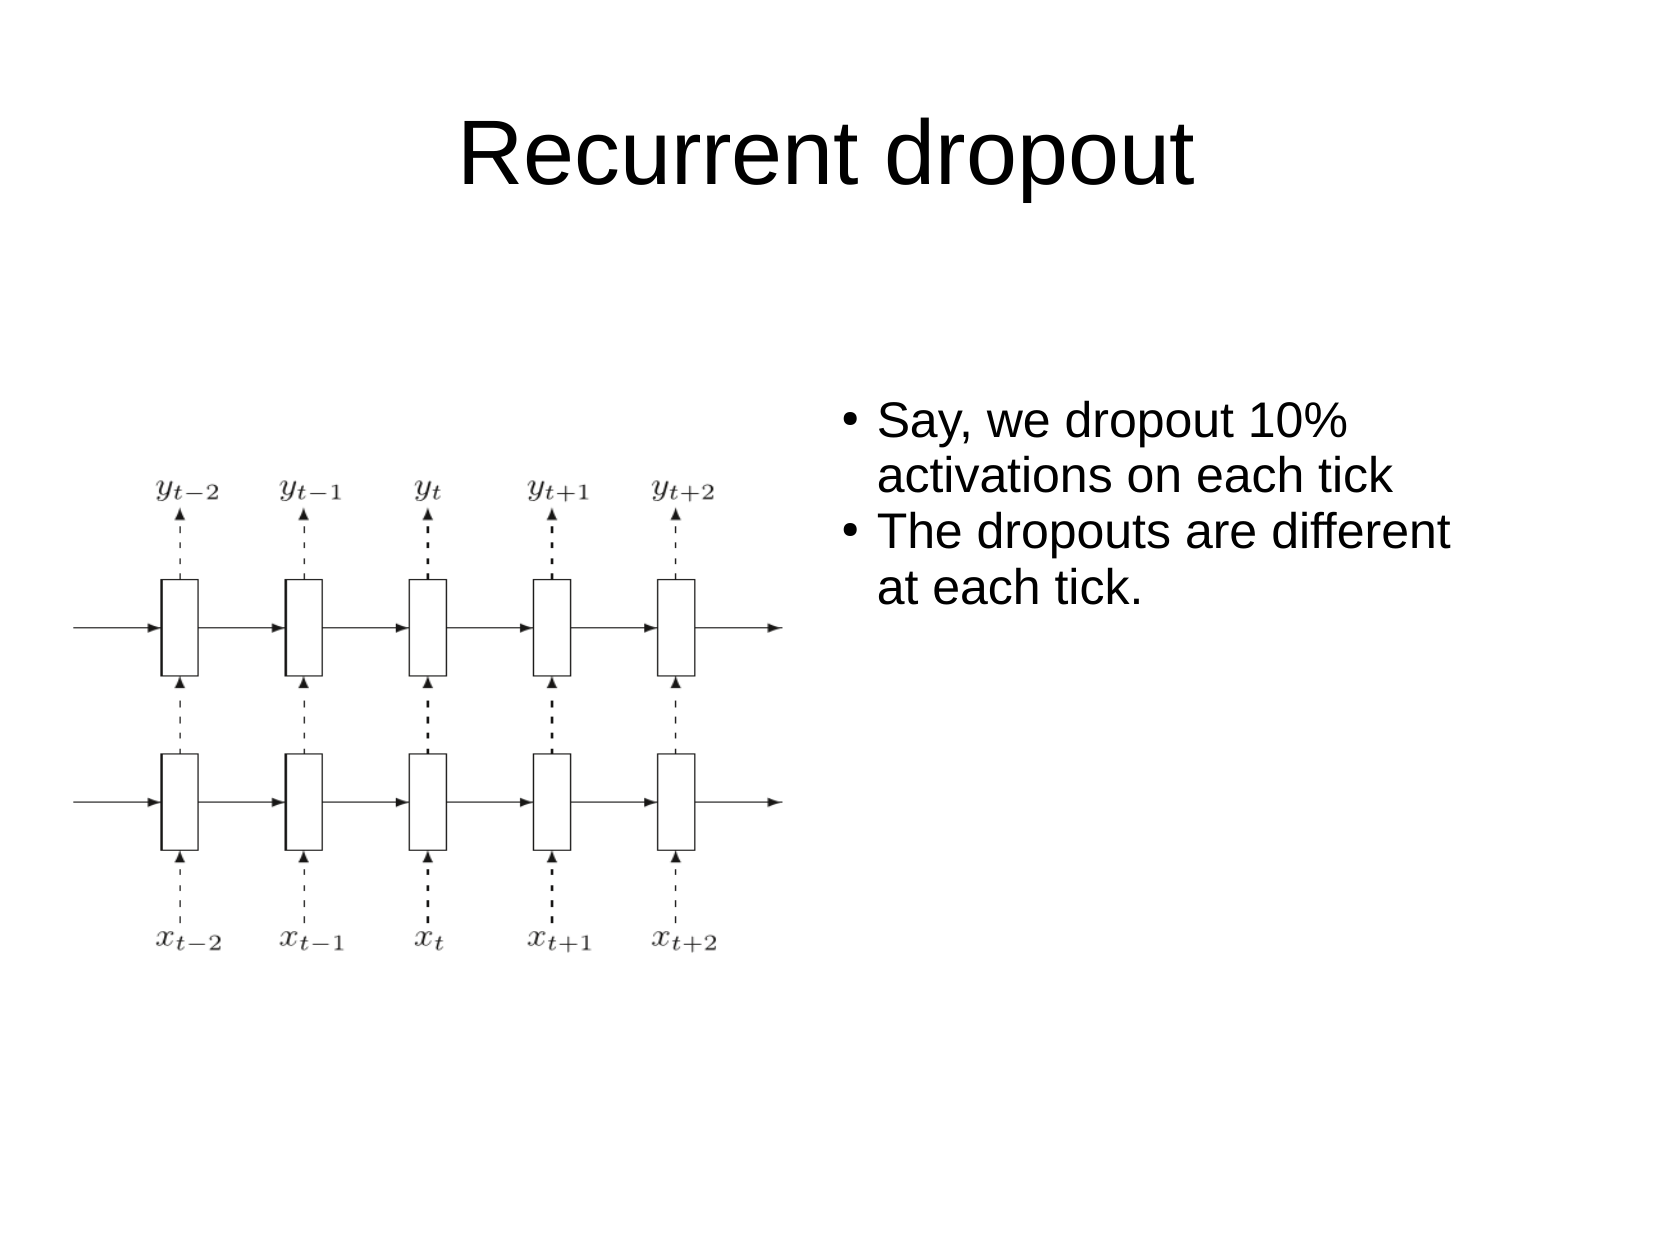

# Recurrent dropout
Say, we dropout 10% activations on each tick
The dropouts are different at each tick.